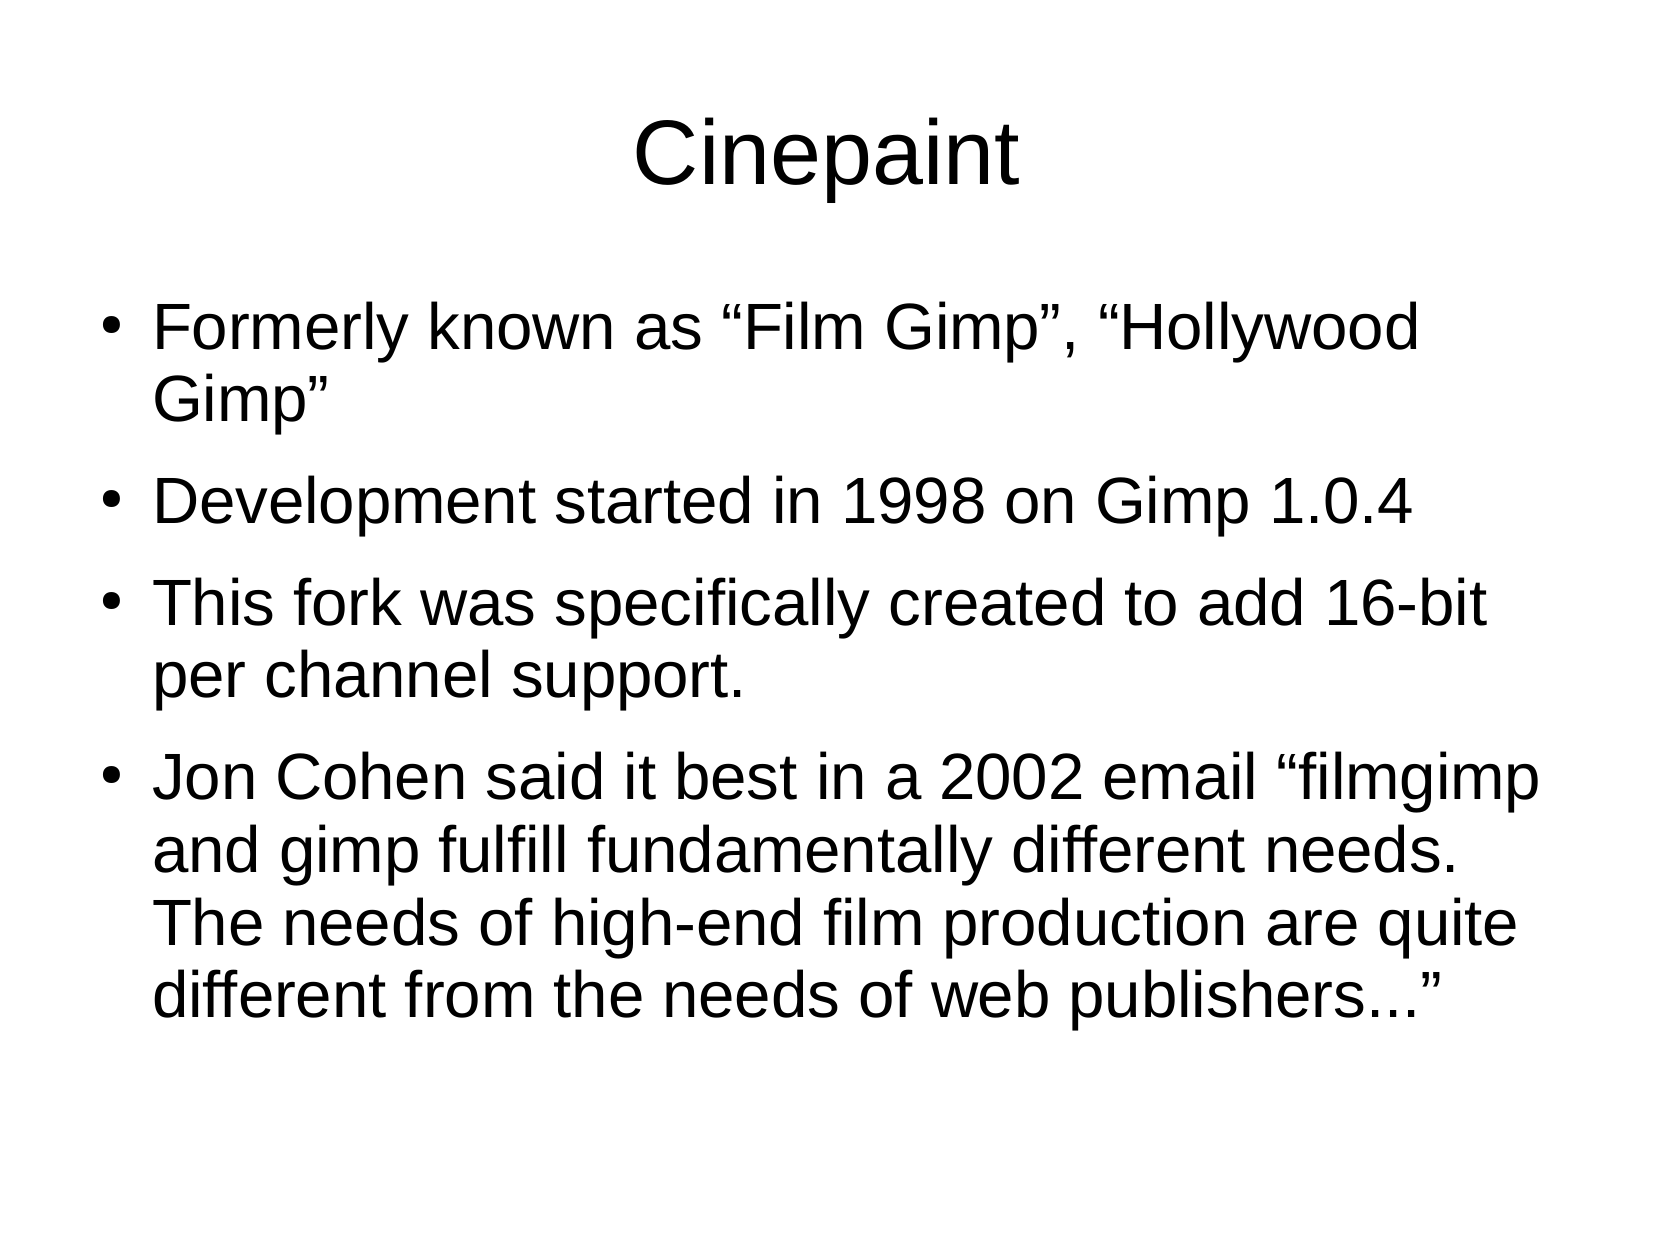

# Cinepaint
Formerly known as “Film Gimp”, “Hollywood Gimp”
Development started in 1998 on Gimp 1.0.4
This fork was specifically created to add 16-bit per channel support.
Jon Cohen said it best in a 2002 email “filmgimp and gimp fulfill fundamentally different needs. The needs of high-end film production are quite different from the needs of web publishers...”